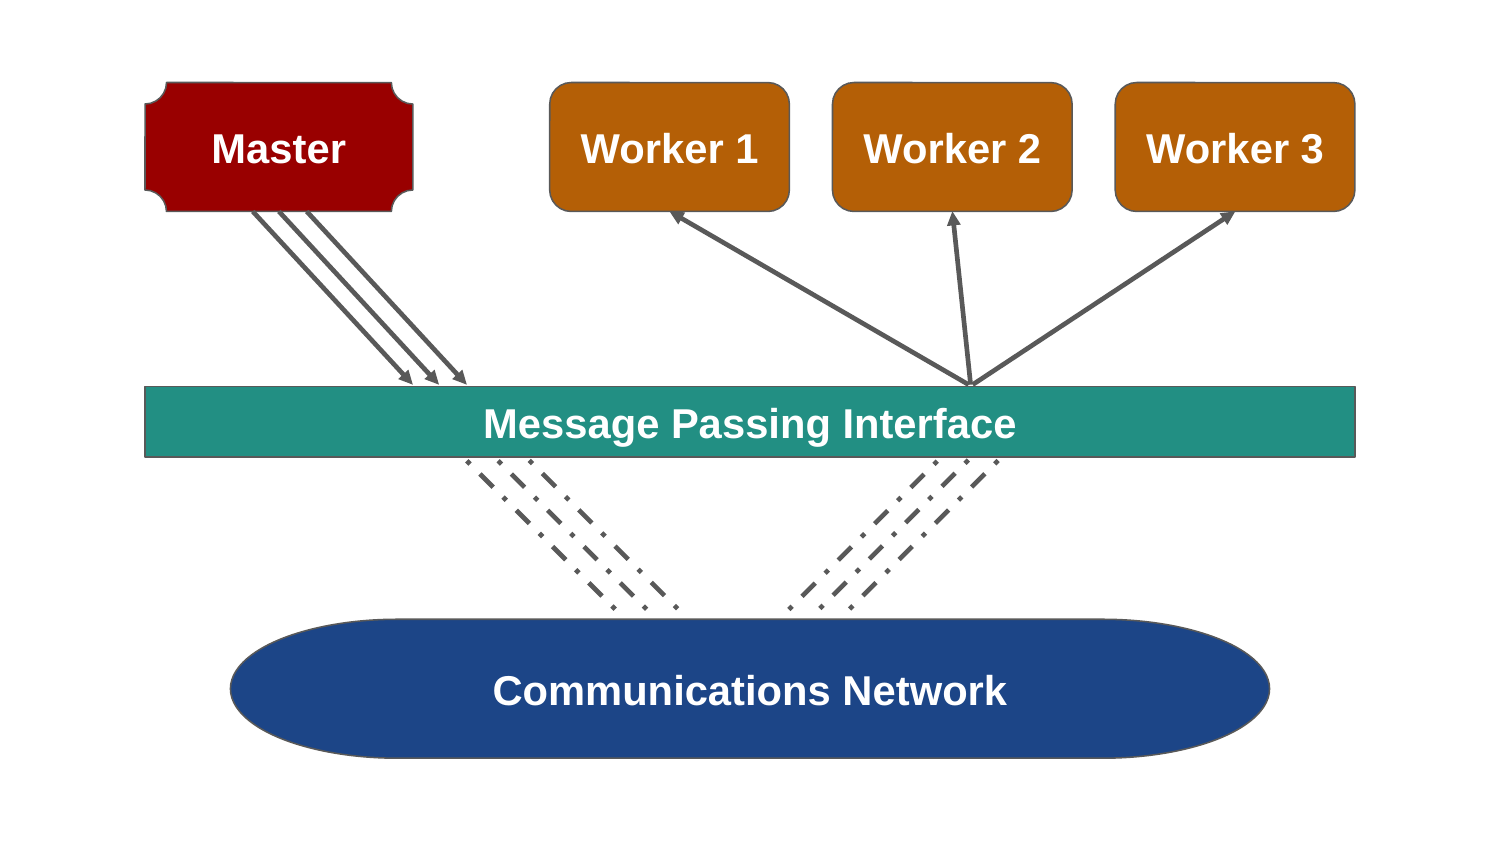

Master
Worker 1
Worker 2
Worker 3
Message Passing Interface
Communications Network